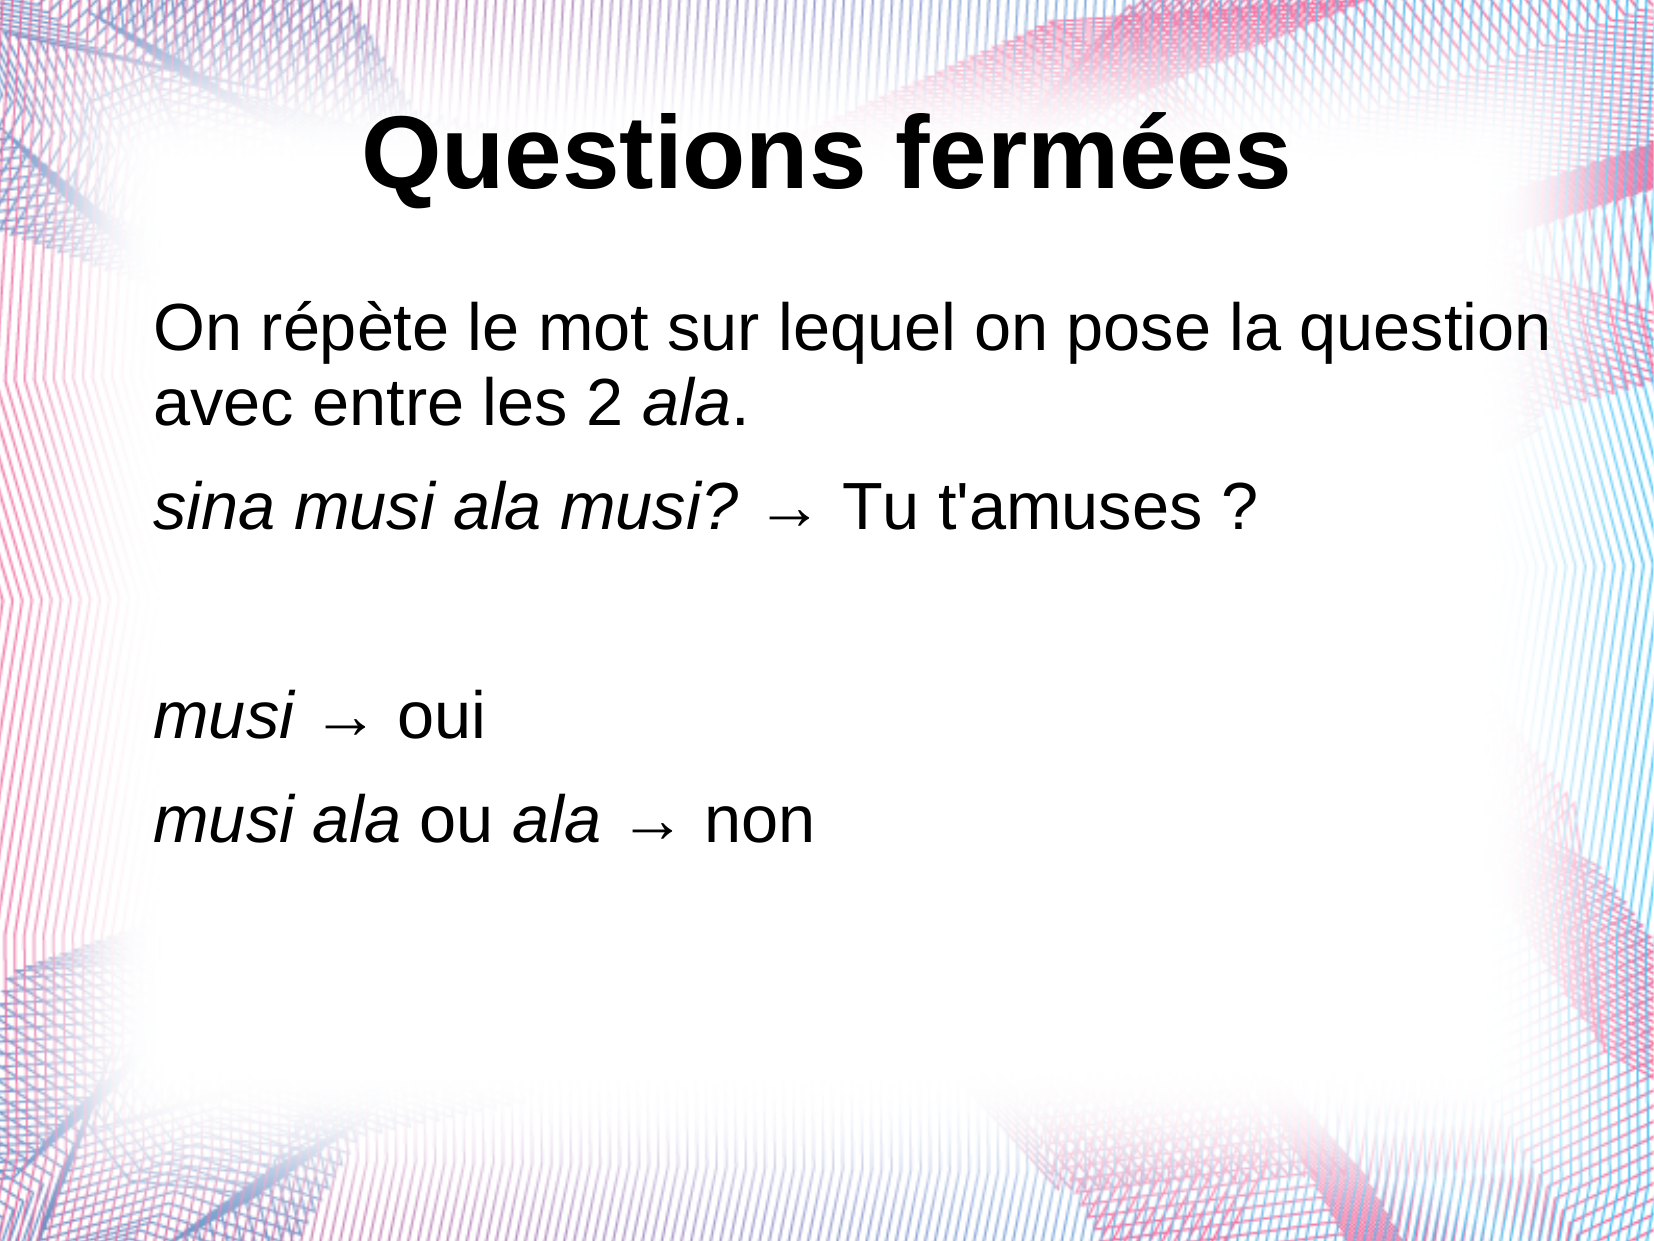

# Questions fermées
On répète le mot sur lequel on pose la question avec entre les 2 ala.
sina musi ala musi? → Tu t'amuses ?
musi → oui
musi ala ou ala → non